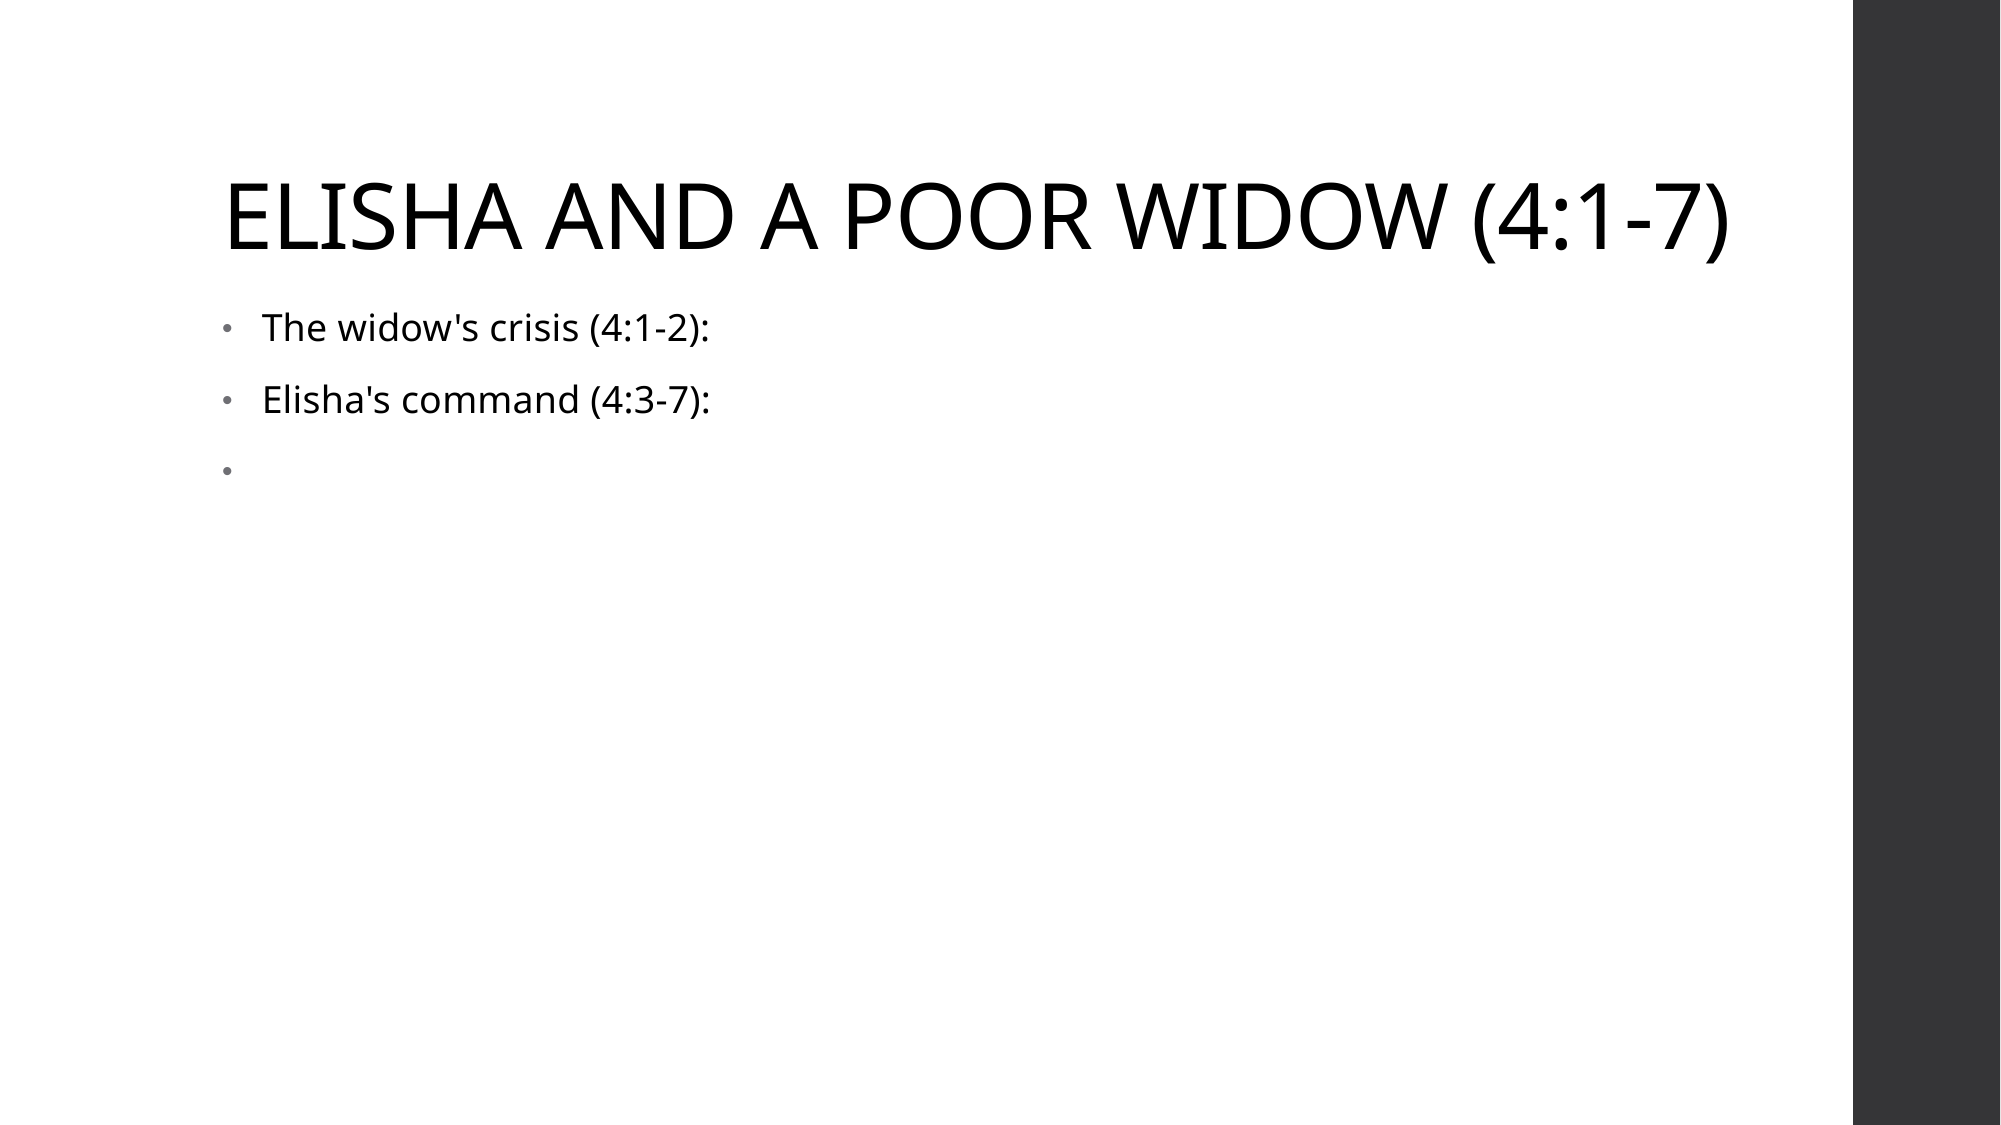

# ELISHA AND A POOR WIDOW (4:1-7)
 The widow's crisis (4:1-2):
 Elisha's command (4:3-7):